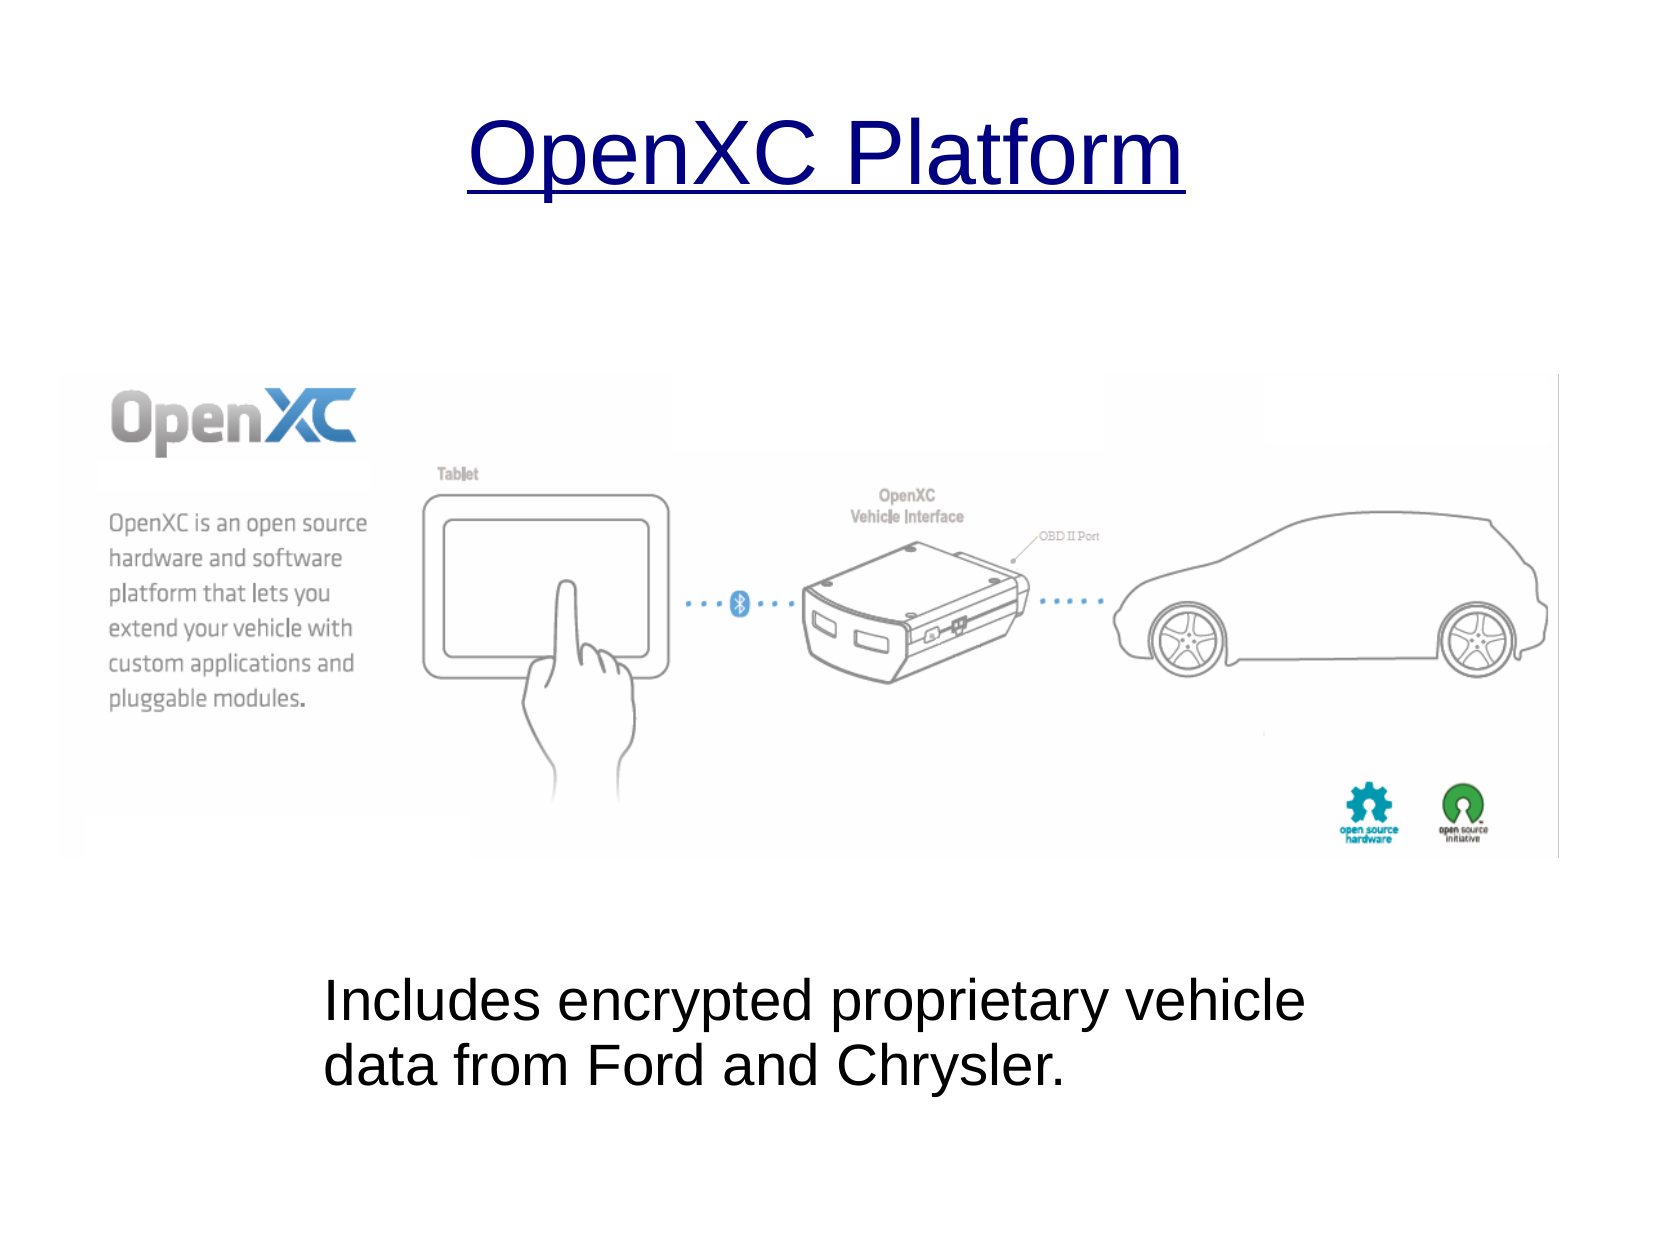

# OpenXC Platform
Includes encrypted proprietary vehicle data from Ford and Chrysler.